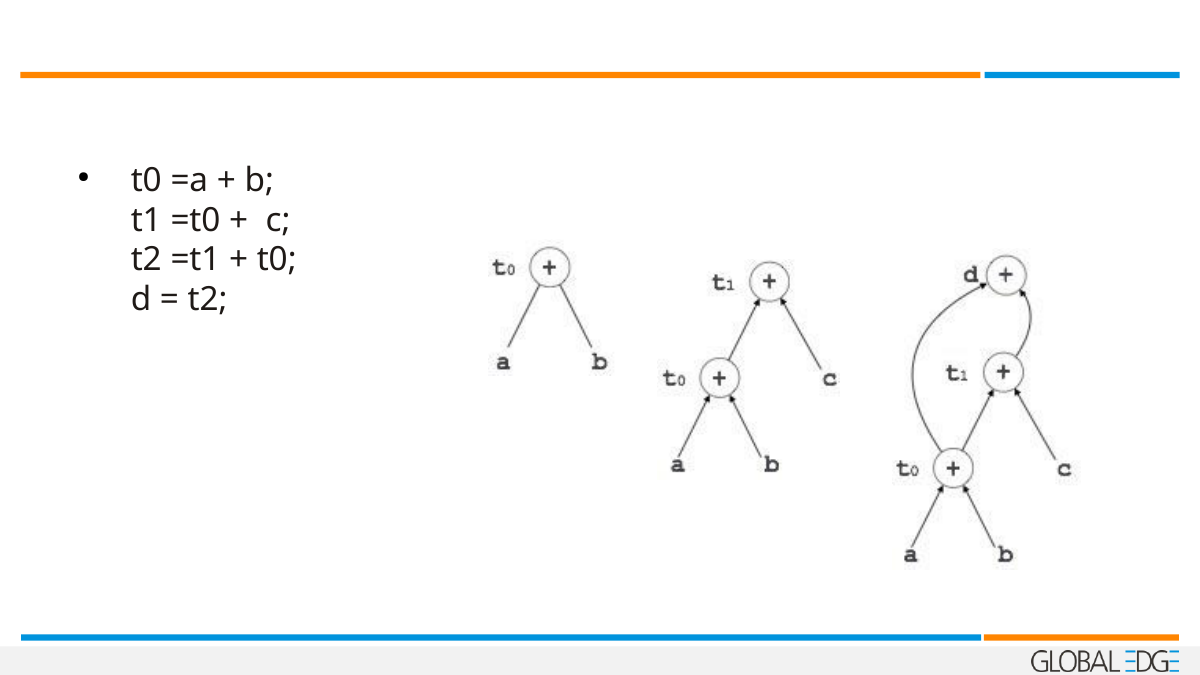

# t0 =a + b;
t1 =t0 + c;
t2 =t1 + t0;
d = t2;